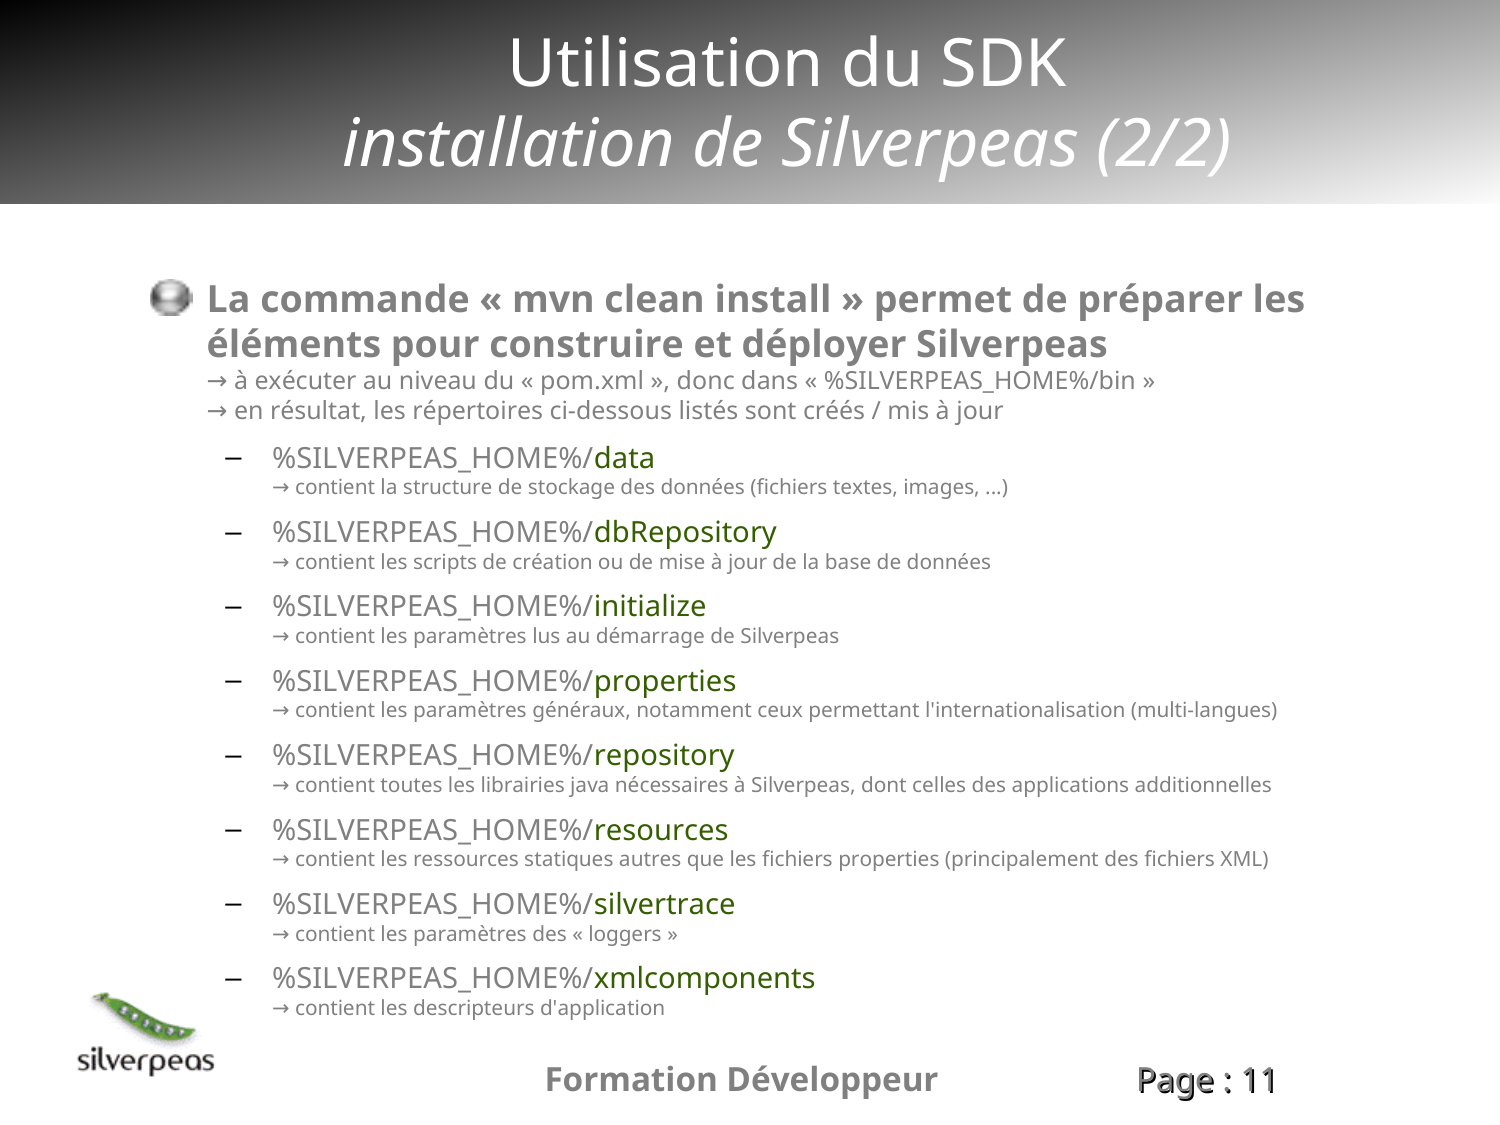

# Utilisation du SDK installation de Silverpeas (2/2)
La commande « mvn clean install » permet de préparer les éléments pour construire et déployer Silverpeas
→ à exécuter au niveau du « pom.xml », donc dans « %SILVERPEAS_HOME%/bin »
→ en résultat, les répertoires ci-dessous listés sont créés / mis à jour
%SILVERPEAS_HOME%/data
→ contient la structure de stockage des données (fichiers textes, images, ...)
%SILVERPEAS_HOME%/dbRepository
→ contient les scripts de création ou de mise à jour de la base de données
%SILVERPEAS_HOME%/initialize
→ contient les paramètres lus au démarrage de Silverpeas
%SILVERPEAS_HOME%/properties
→ contient les paramètres généraux, notamment ceux permettant l'internationalisation (multi-langues)
%SILVERPEAS_HOME%/repository
→ contient toutes les librairies java nécessaires à Silverpeas, dont celles des applications additionnelles
%SILVERPEAS_HOME%/resources
→ contient les ressources statiques autres que les fichiers properties (principalement des fichiers XML)
%SILVERPEAS_HOME%/silvertrace
→ contient les paramètres des « loggers »
%SILVERPEAS_HOME%/xmlcomponents
→ contient les descripteurs d'application